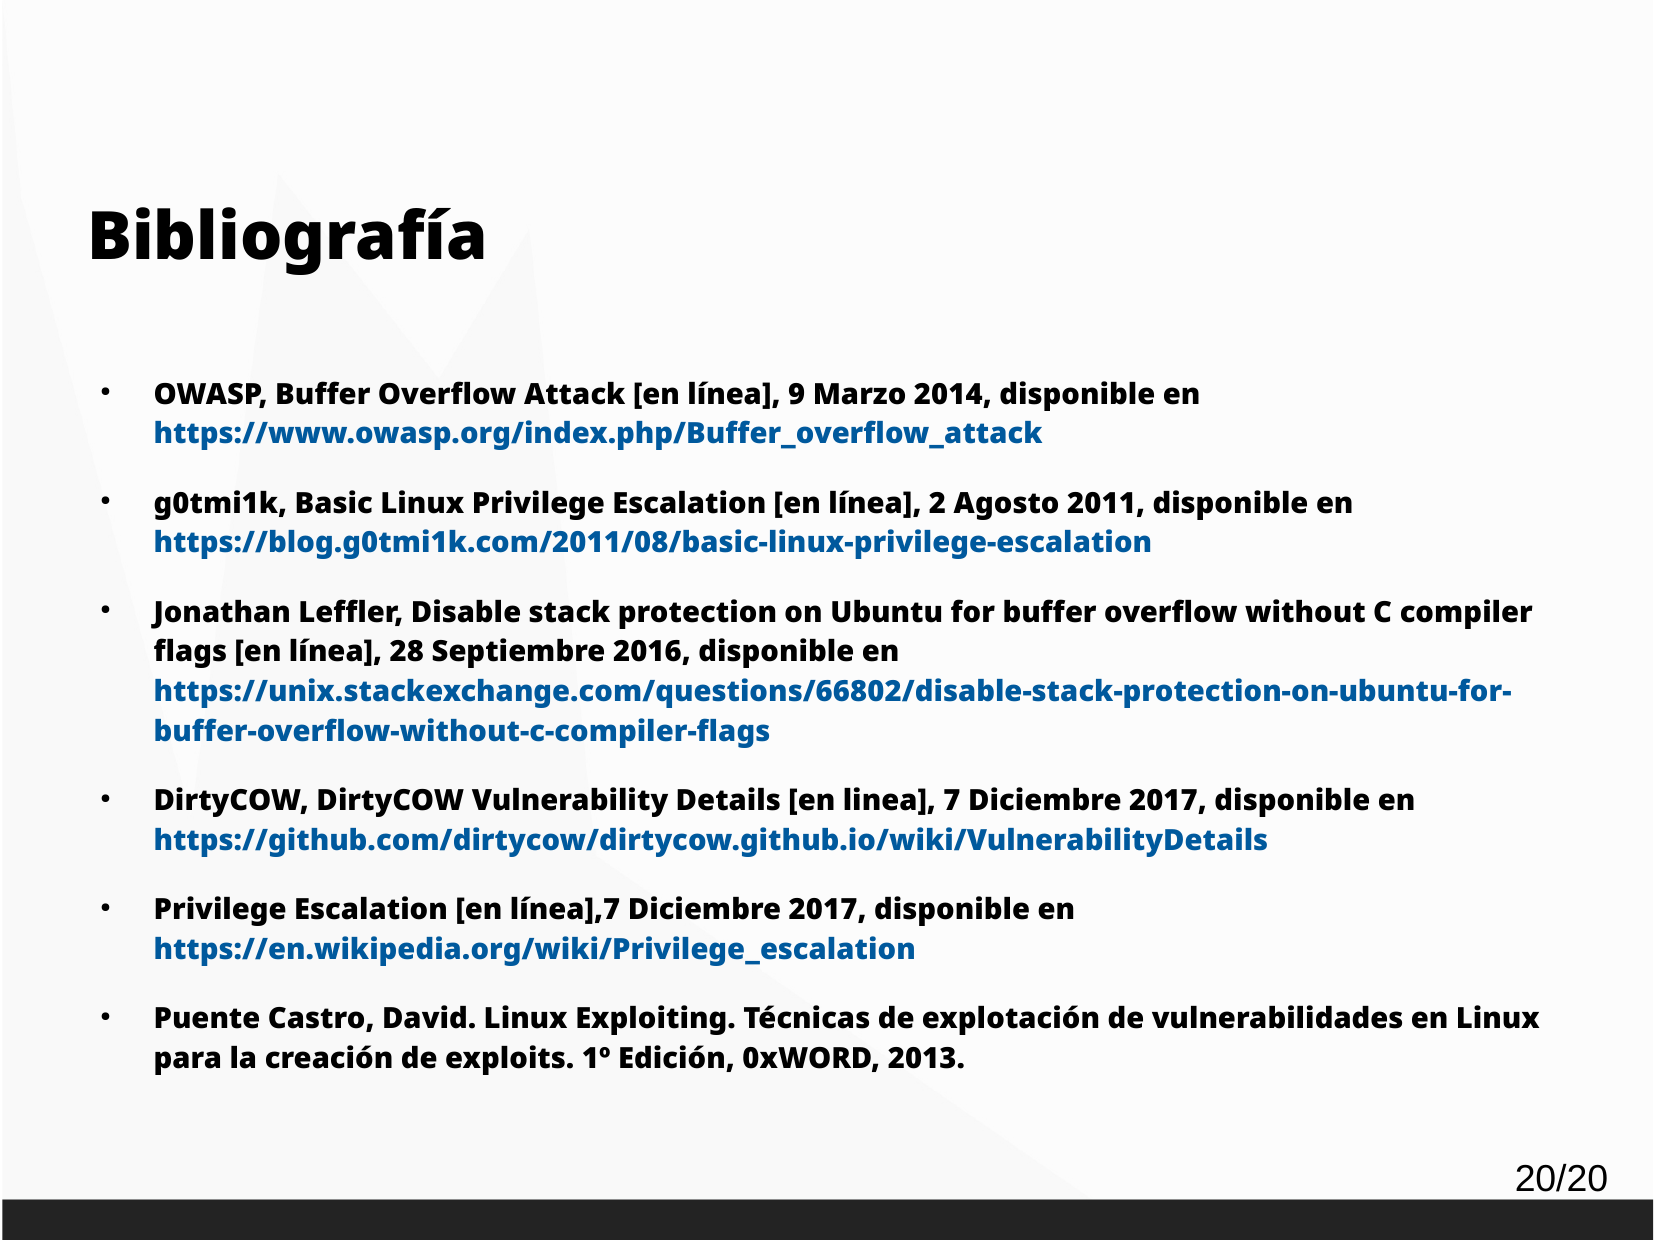

# Bibliografía
OWASP, Buffer Overflow Attack [en línea], 9 Marzo 2014, disponible en https://www.owasp.org/index.php/Buffer_overflow_attack
g0tmi1k, Basic Linux Privilege Escalation [en línea], 2 Agosto 2011, disponible en https://blog.g0tmi1k.com/2011/08/basic-linux-privilege-escalation
Jonathan Leffler, Disable stack protection on Ubuntu for buffer overflow without C compiler flags [en línea], 28 Septiembre 2016, disponible en https://unix.stackexchange.com/questions/66802/disable-stack-protection-on-ubuntu-for-buffer-overflow-without-c-compiler-flags
DirtyCOW, DirtyCOW Vulnerability Details [en linea], 7 Diciembre 2017, disponible en https://github.com/dirtycow/dirtycow.github.io/wiki/VulnerabilityDetails
Privilege Escalation [en línea],7 Diciembre 2017, disponible en https://en.wikipedia.org/wiki/Privilege_escalation
Puente Castro, David. Linux Exploiting. Técnicas de explotación de vulnerabilidades en Linux para la creación de exploits. 1º Edición, 0xWORD, 2013.
20/20